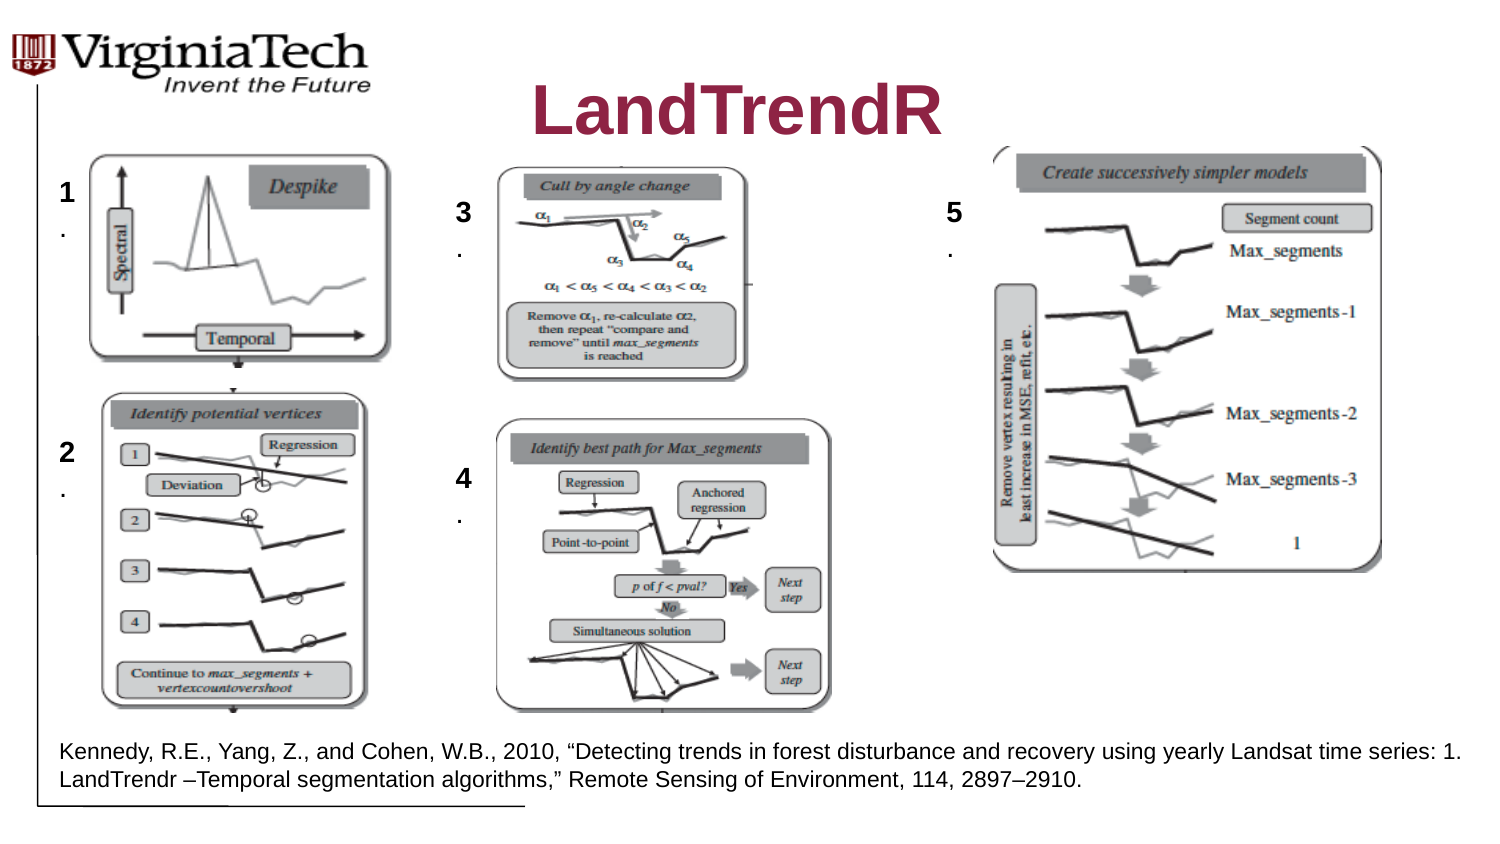

# LandTrendR
1.
3.
5.
2.
4.
Kennedy, R.E., Yang, Z., and Cohen, W.B., 2010, “Detecting trends in forest disturbance and recovery using yearly Landsat time series: 1. LandTrendr –Temporal segmentation algorithms,” Remote Sensing of Environment, 114, 2897–2910.